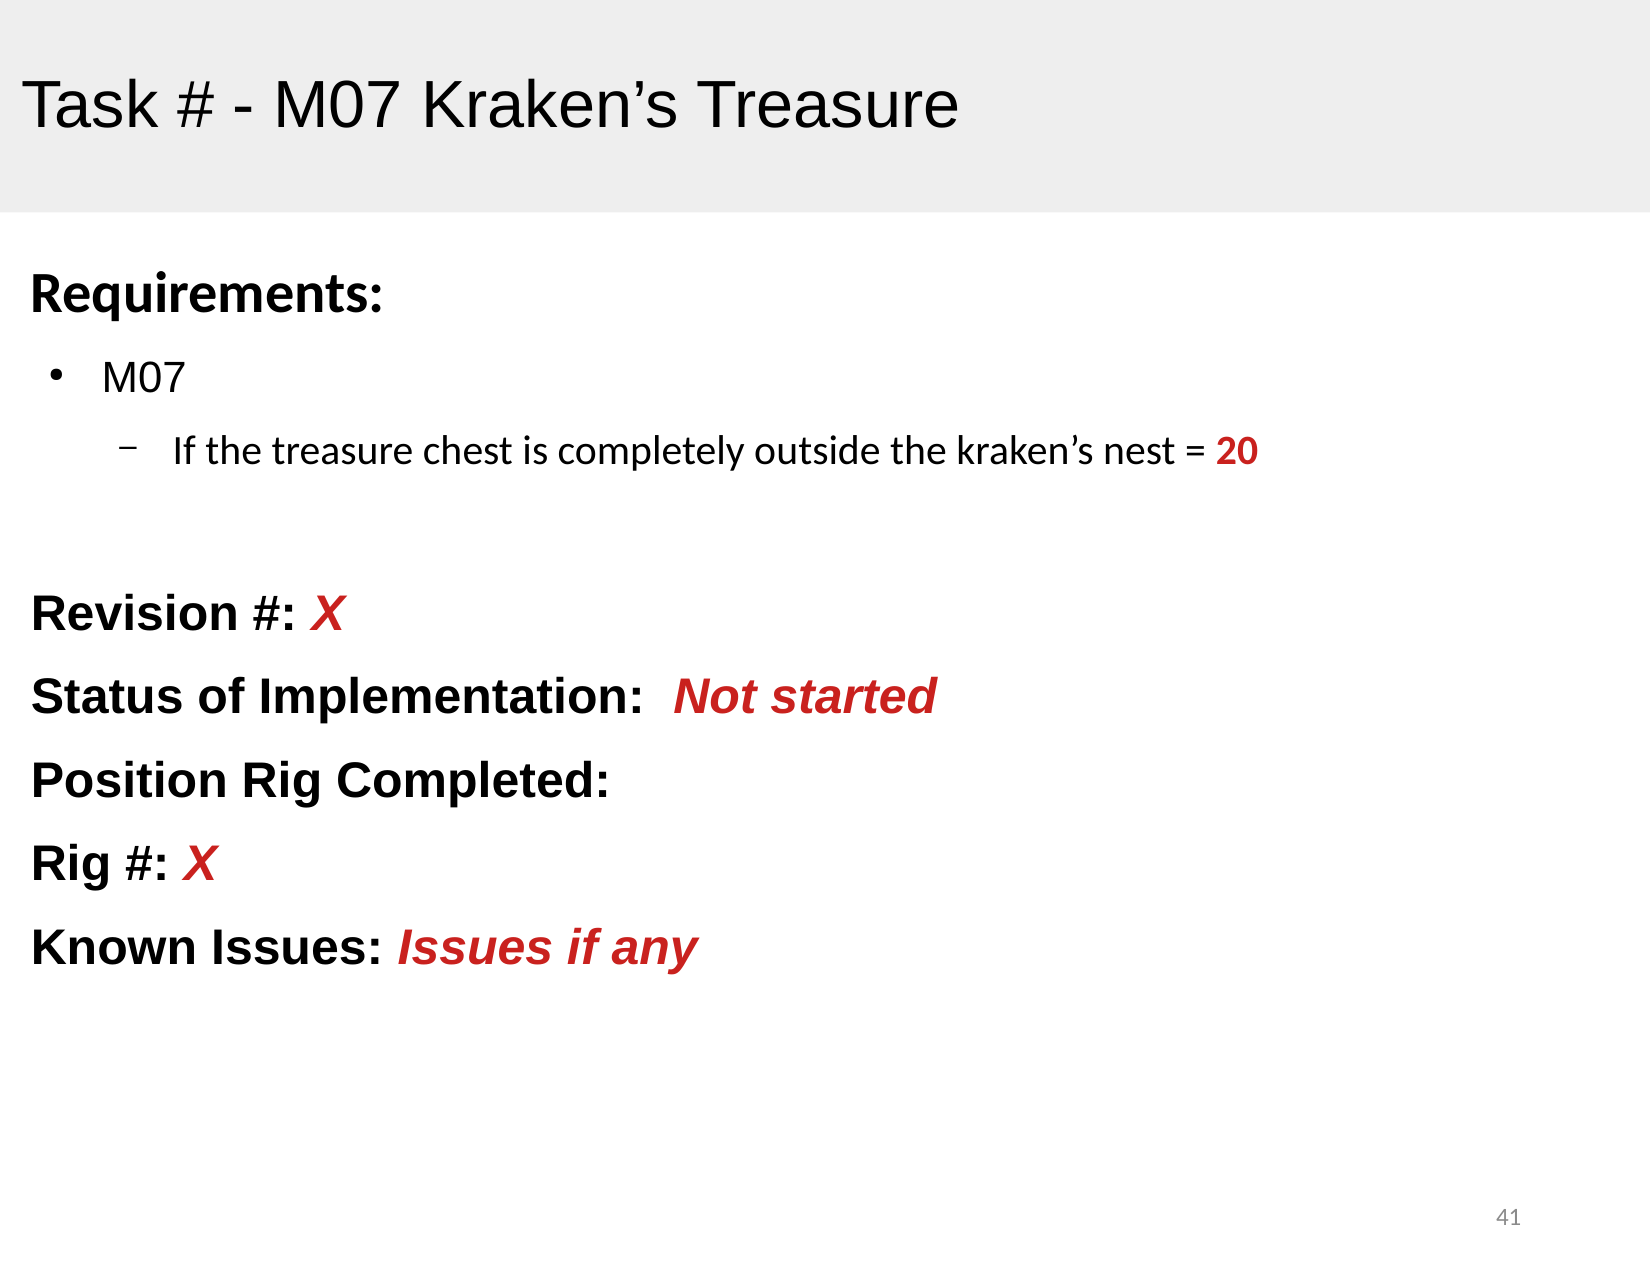

# Task # - M07 Kraken’s Treasure
Requirements:
M07
If the treasure chest is completely outside the kraken’s nest = 20
Revision #: X
Status of Implementation: Not started
Position Rig Completed:
Rig #: X
Known Issues: Issues if any
41